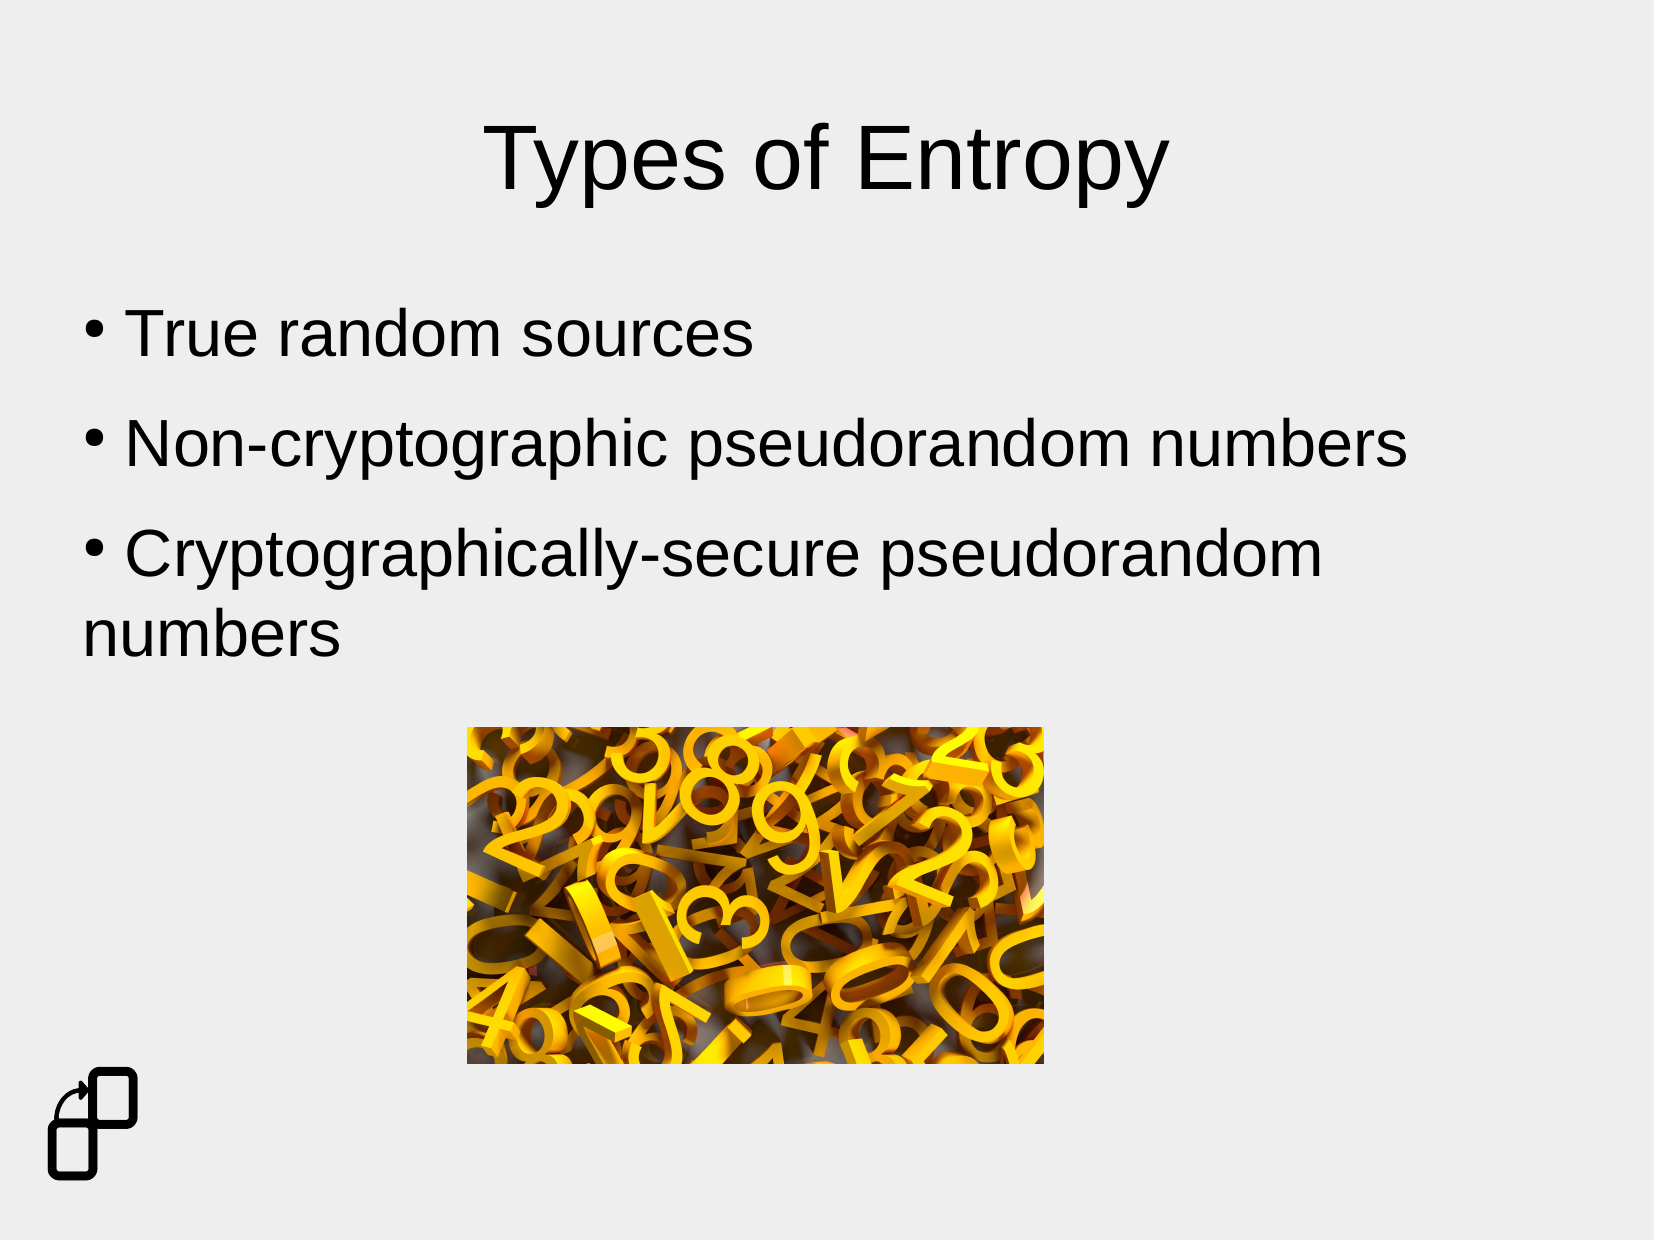

# Types of Entropy
 True random sources
 Non-cryptographic pseudorandom numbers
 Cryptographically-secure pseudorandom numbers